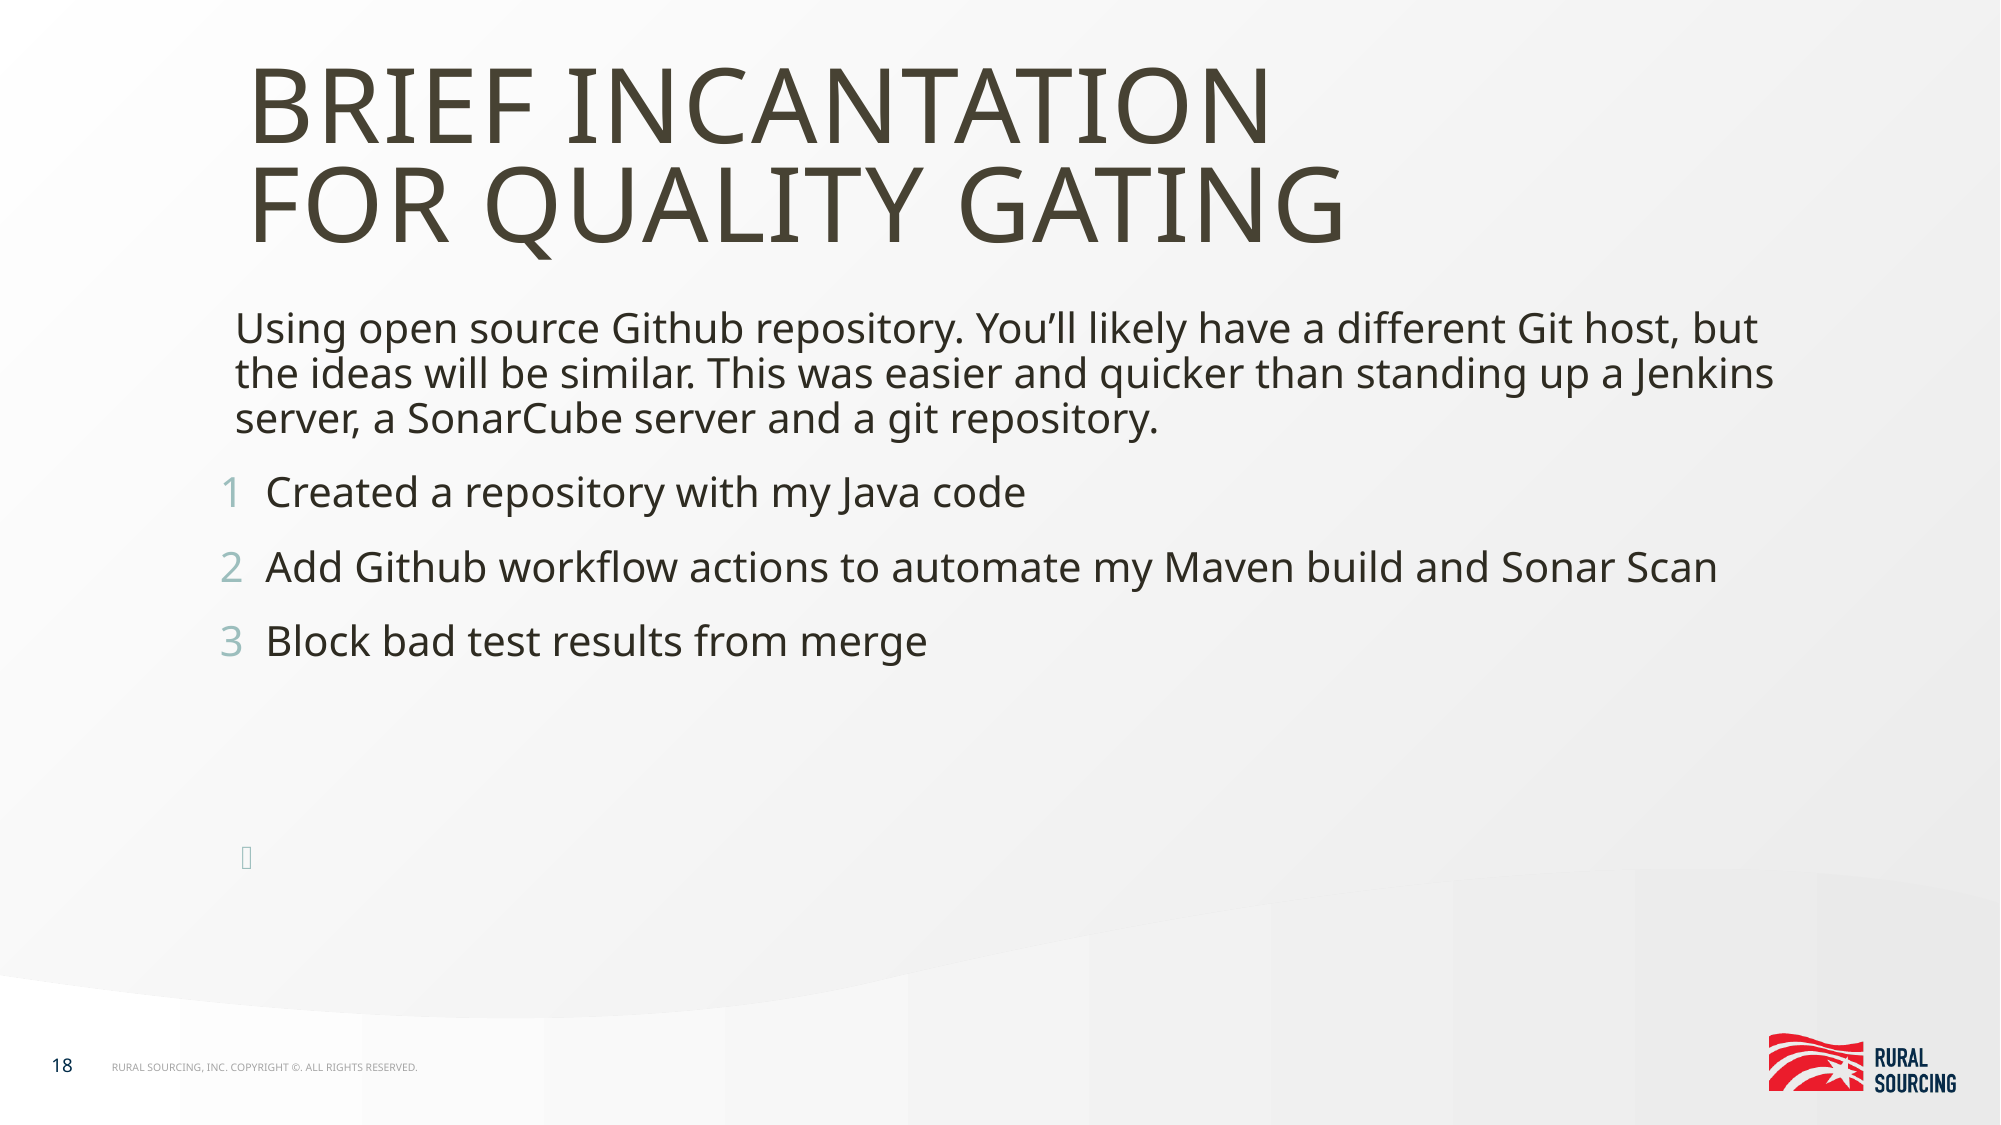

# BRIEF INCANTATION FOR QUALITY GATING
Using open source Github repository. You’ll likely have a different Git host, but the ideas will be similar. This was easier and quicker than standing up a Jenkins server, a SonarCube server and a git repository.
 Created a repository with my Java code
 Add Github workflow actions to automate my Maven build and Sonar Scan
 Block bad test results from merge